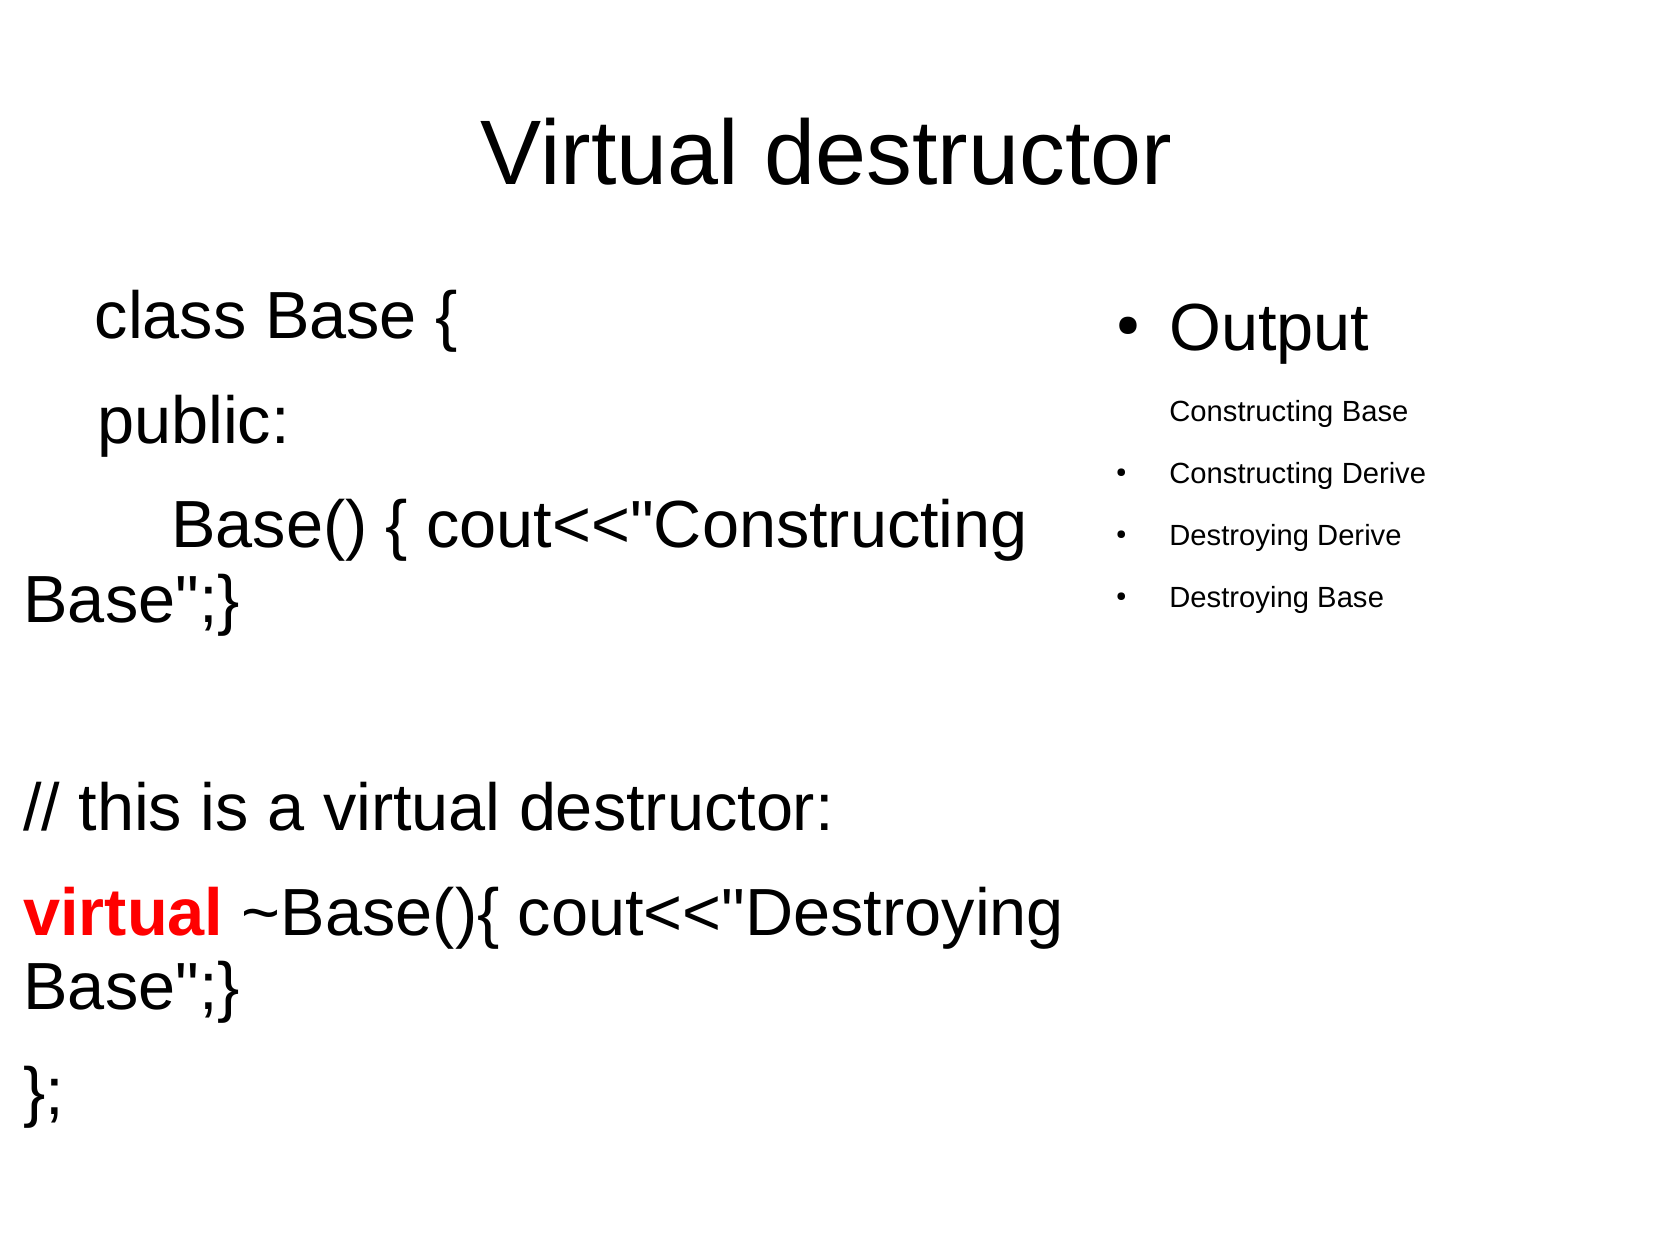

# Virtual destructor
class Base {
 	public:
 	Base() { cout<<"Constructing Base";}
// this is a virtual destructor:
virtual ~Base(){ cout<<"Destroying Base";}
};
Output
Constructing Base
Constructing Derive
Destroying Derive
Destroying Base